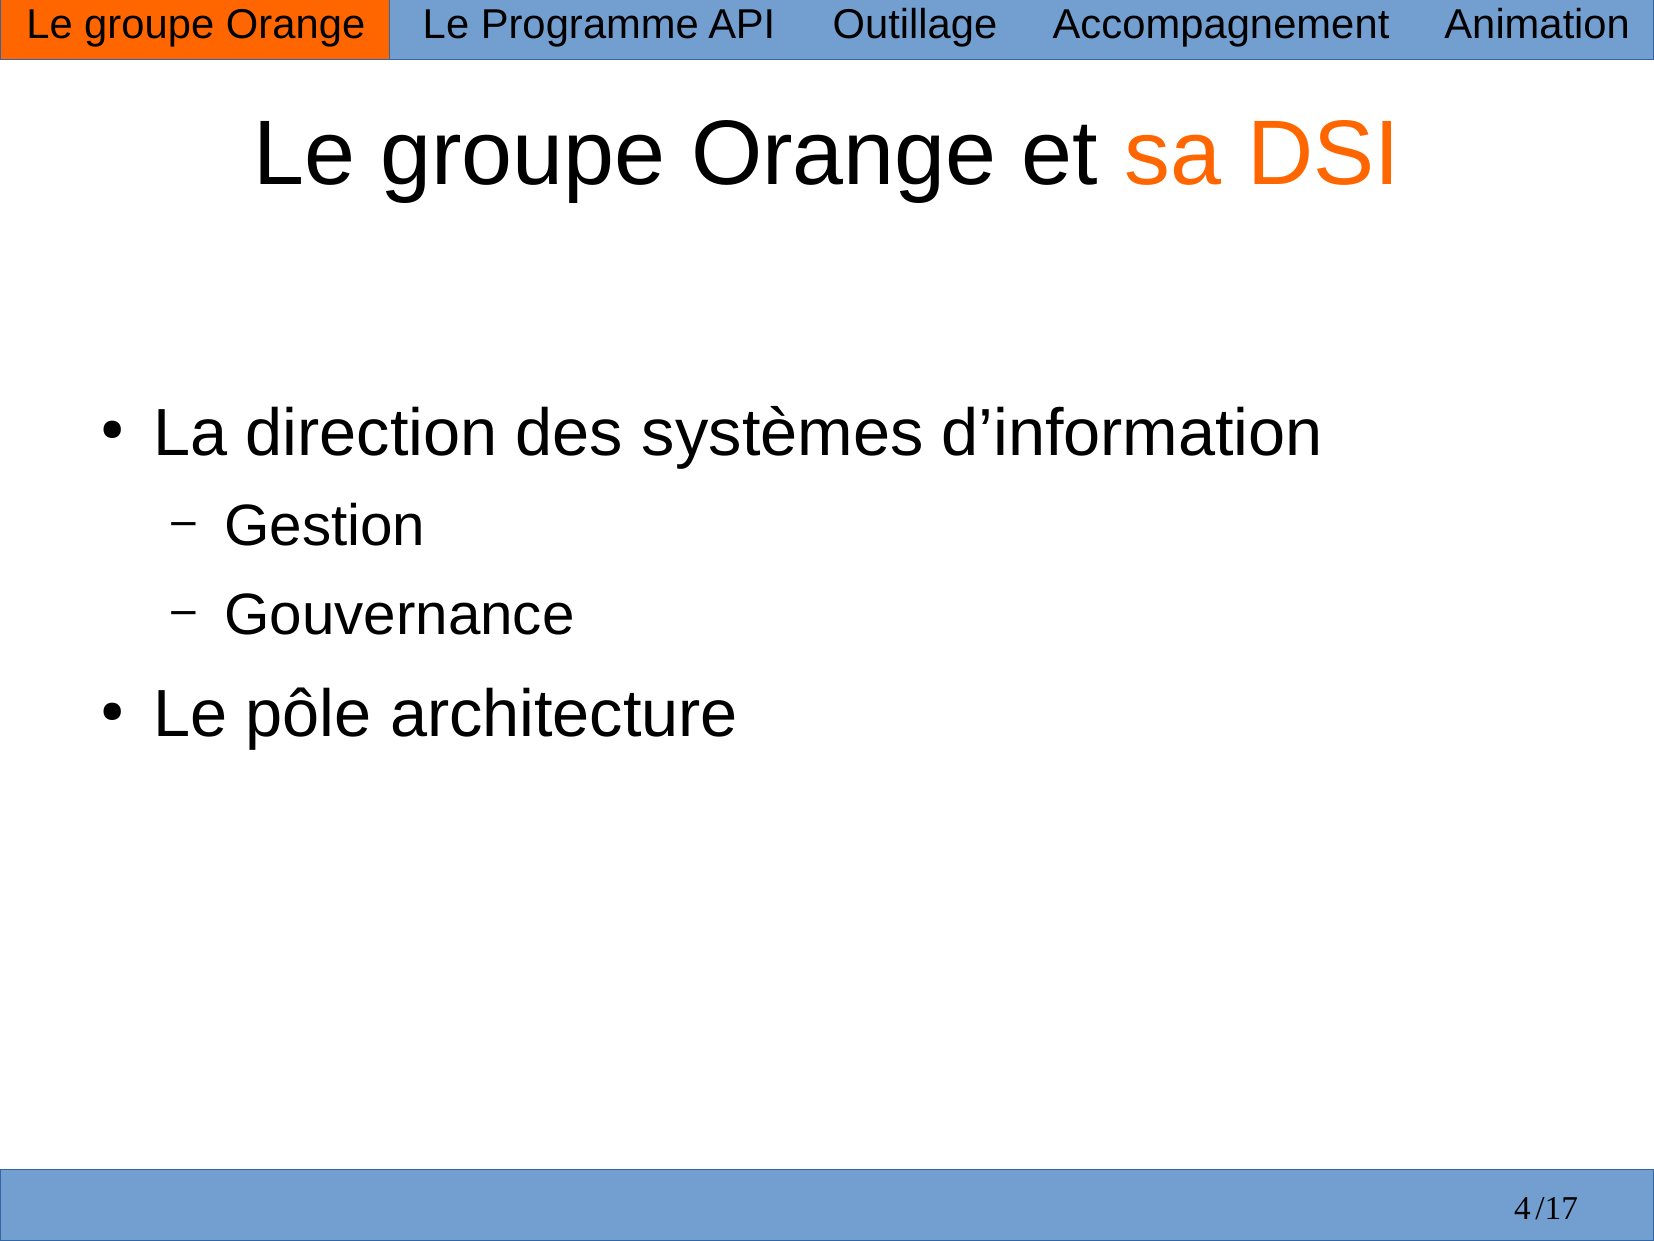

Le groupe Orange Le Programme API Outillage Accompagnement Animation
# Le groupe Orange et sa DSI
La direction des systèmes d’information
Gestion
Gouvernance
Le pôle architecture
4
/17